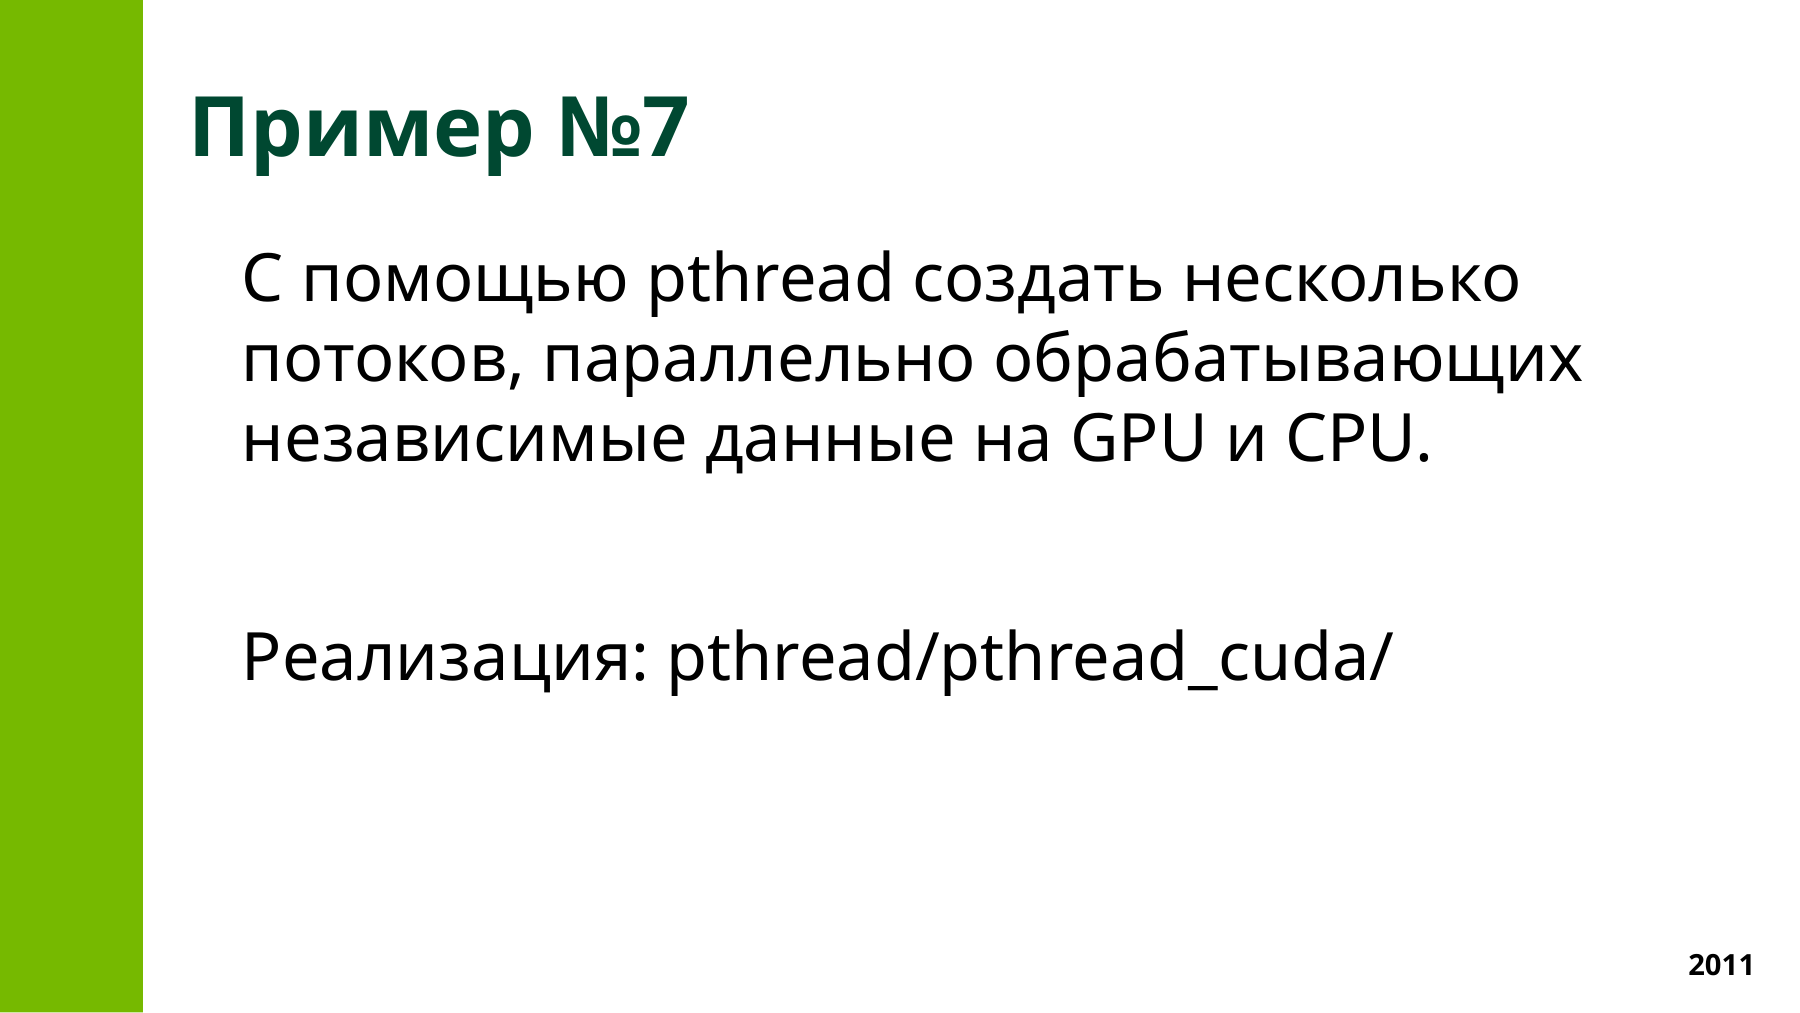

Пример №7
# С помощью pthread создать несколько потоков, параллельно обрабатывающих независимые данные на GPU и CPU.
Реализация: pthread/pthread_cuda/